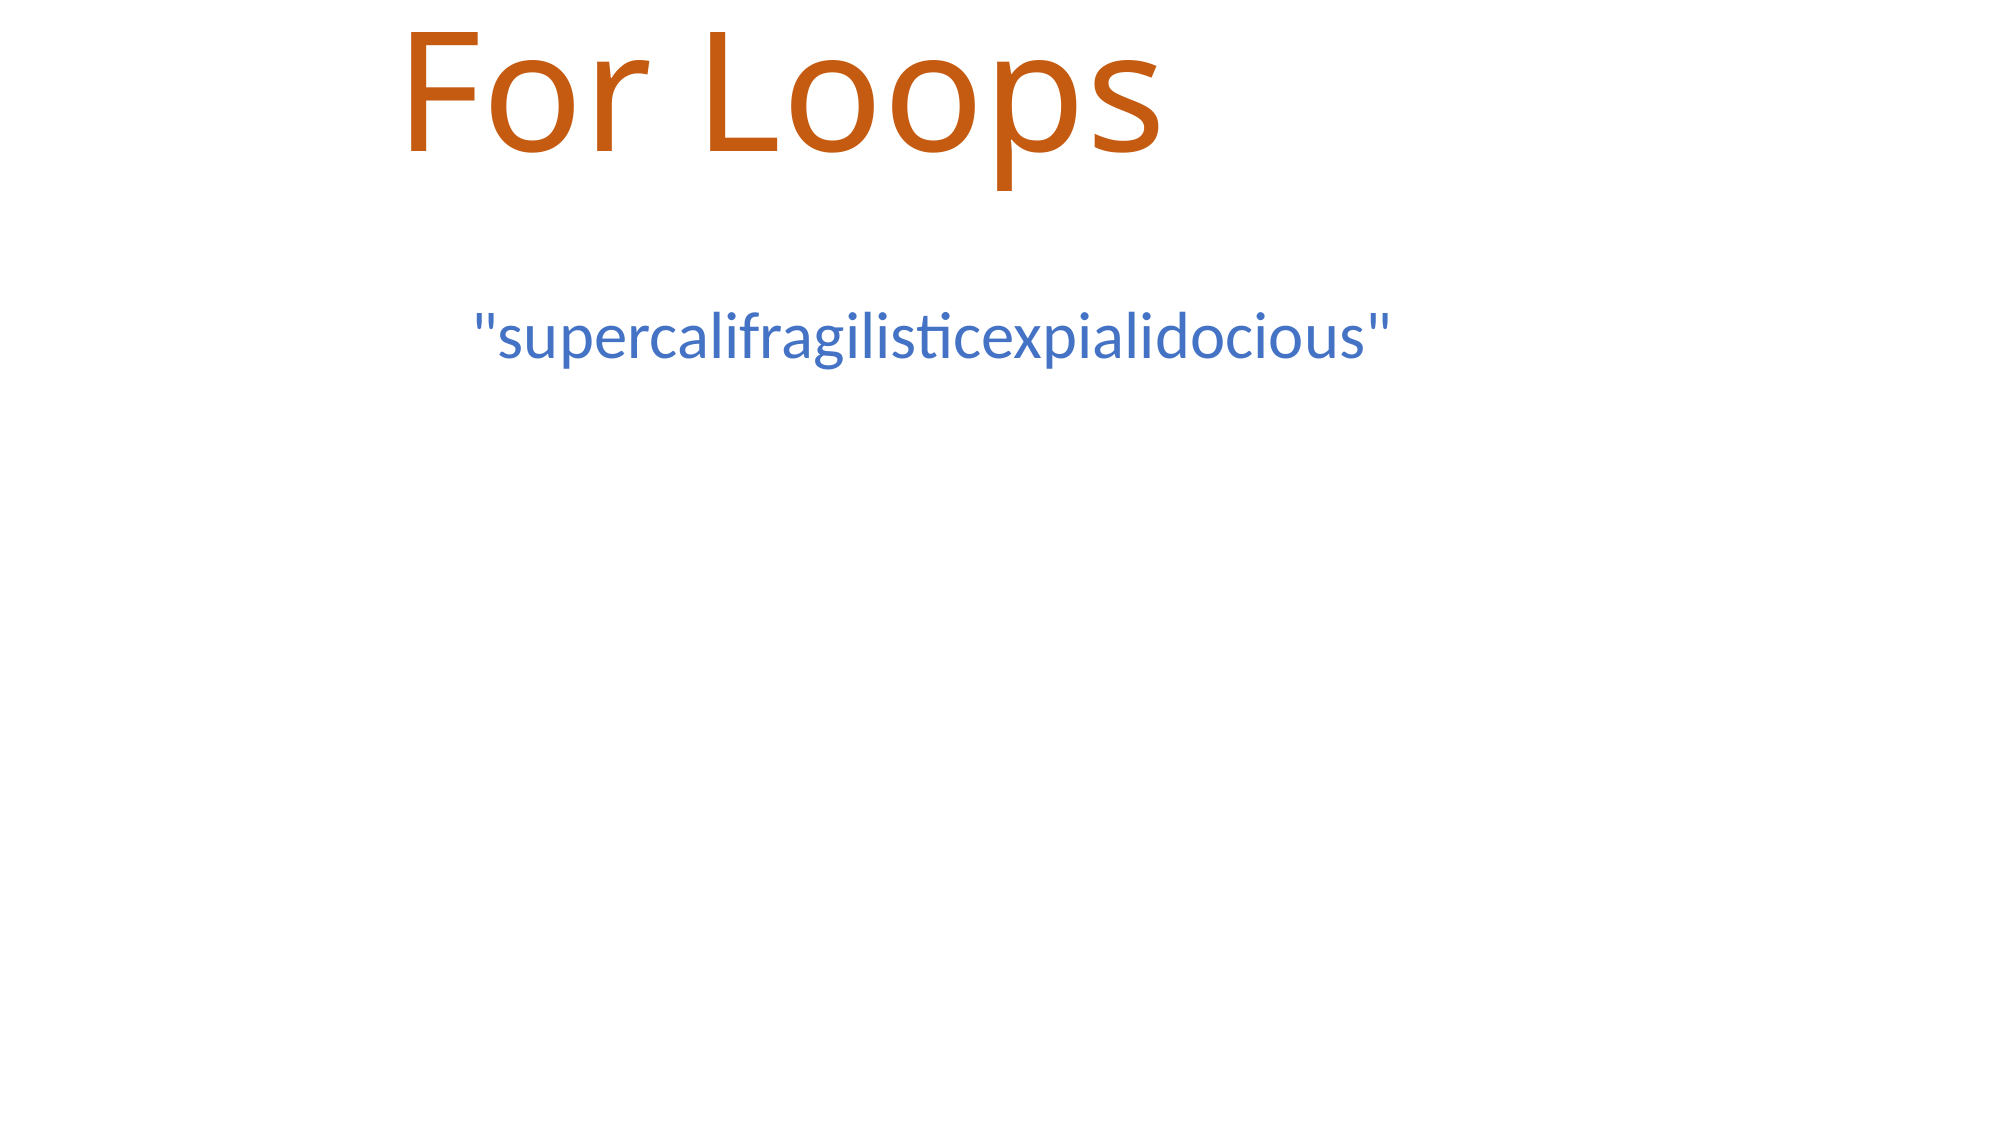

# For Loops
for letter in "supercalifragilisticexpialidocious":
 print(letter.upper())